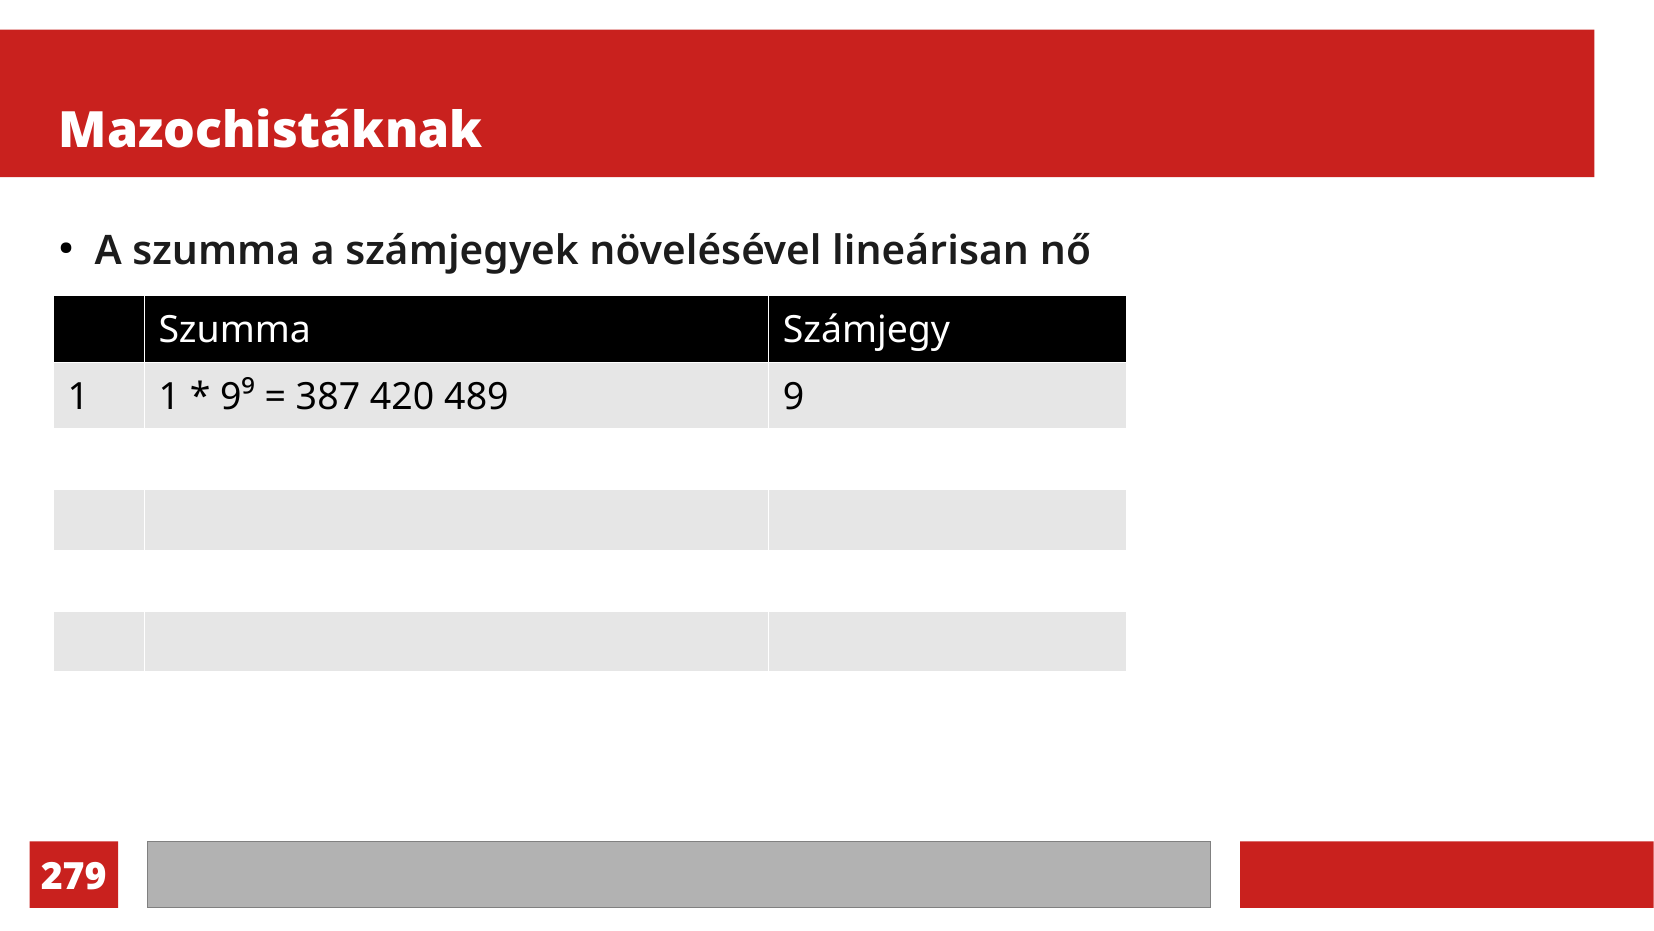

# Mazochistáknak
A szumma a számjegyek növelésével lineárisan nő
| | Szumma | Számjegy |
| --- | --- | --- |
| 1 | 1 \* 9⁹ = 387 420 489 | 9 |
| | | |
| | | |
| | | |
| | | |
279